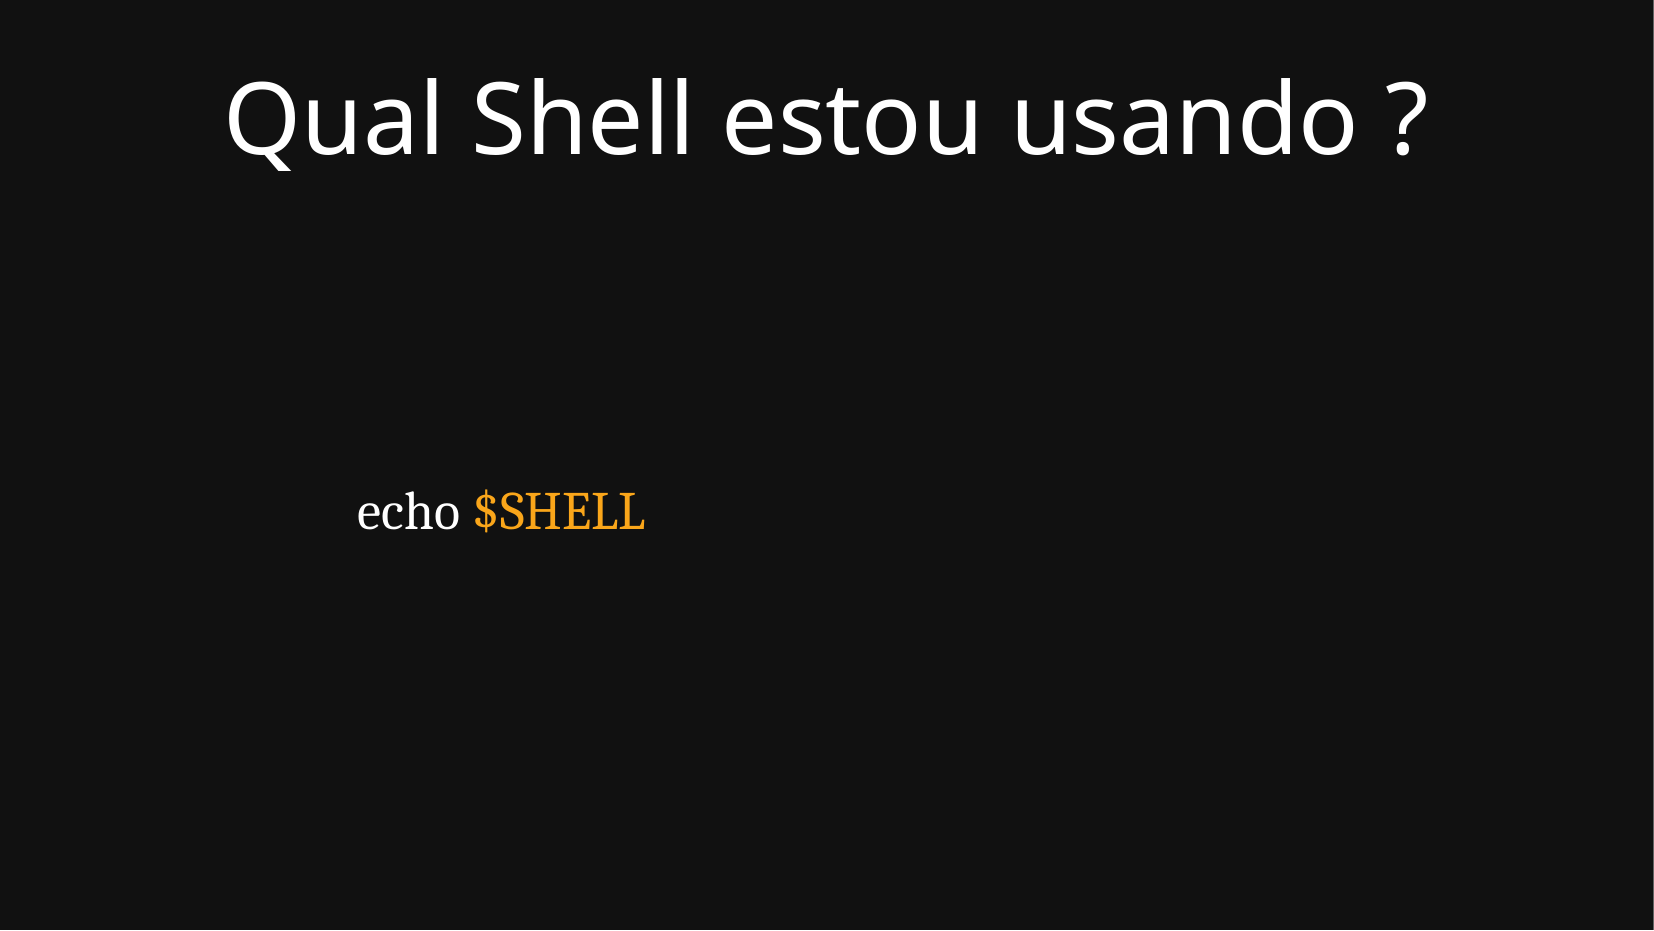

Qual Shell estou usando ?
echo $SHELL